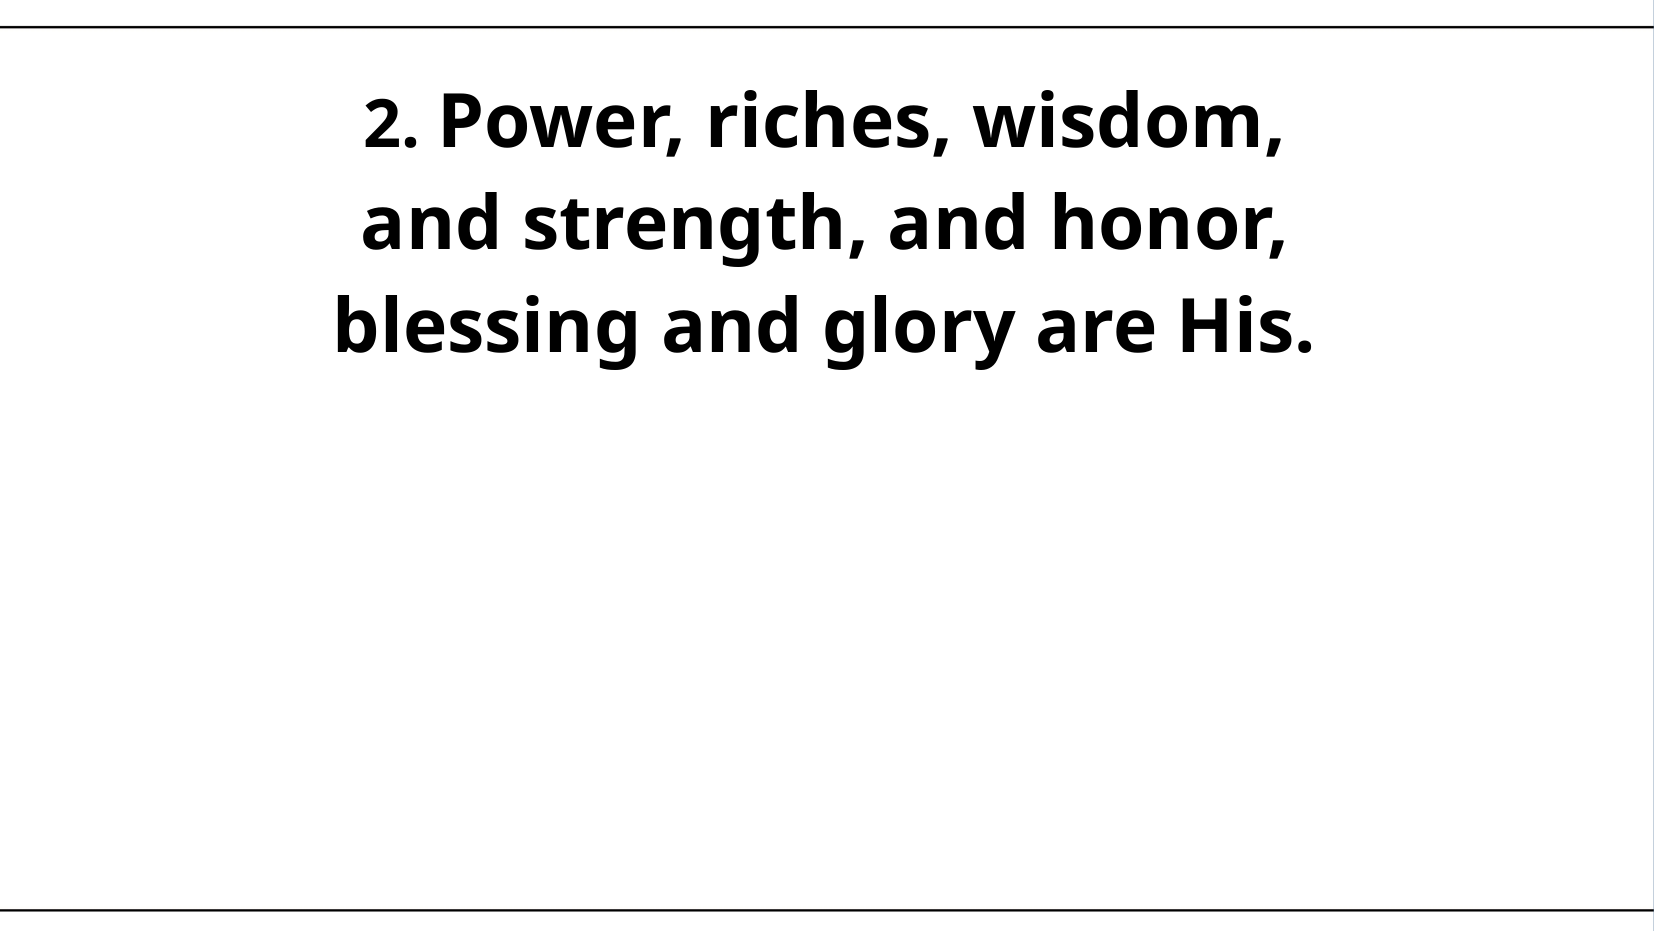

2. Power, riches, wisdom,
and strength, and honor,
blessing and glory are His.